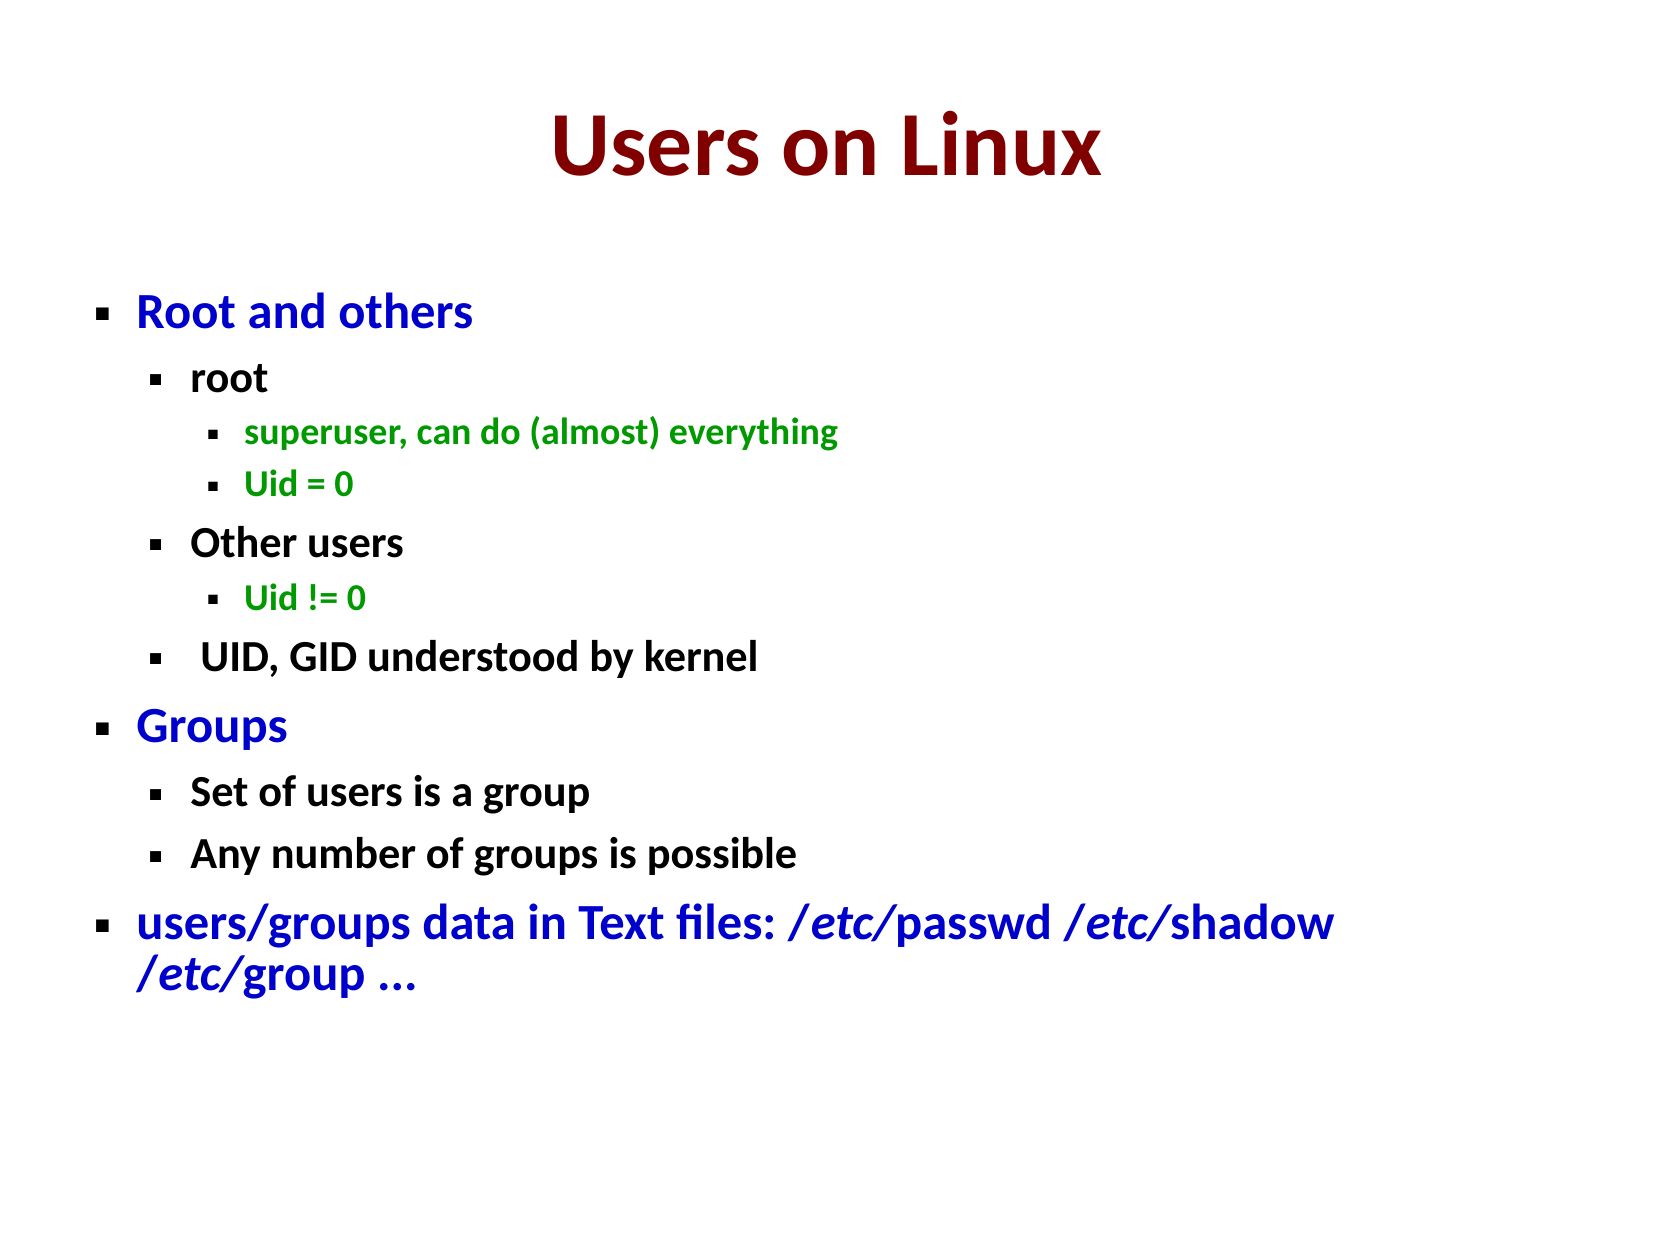

# Users on Linux
Root and others
root
superuser, can do (almost) everything
Uid = 0
Other users
Uid != 0
 UID, GID understood by kernel
Groups
Set of users is a group
Any number of groups is possible
users/groups data in Text files: /etc/passwd /etc/shadow /etc/group ...